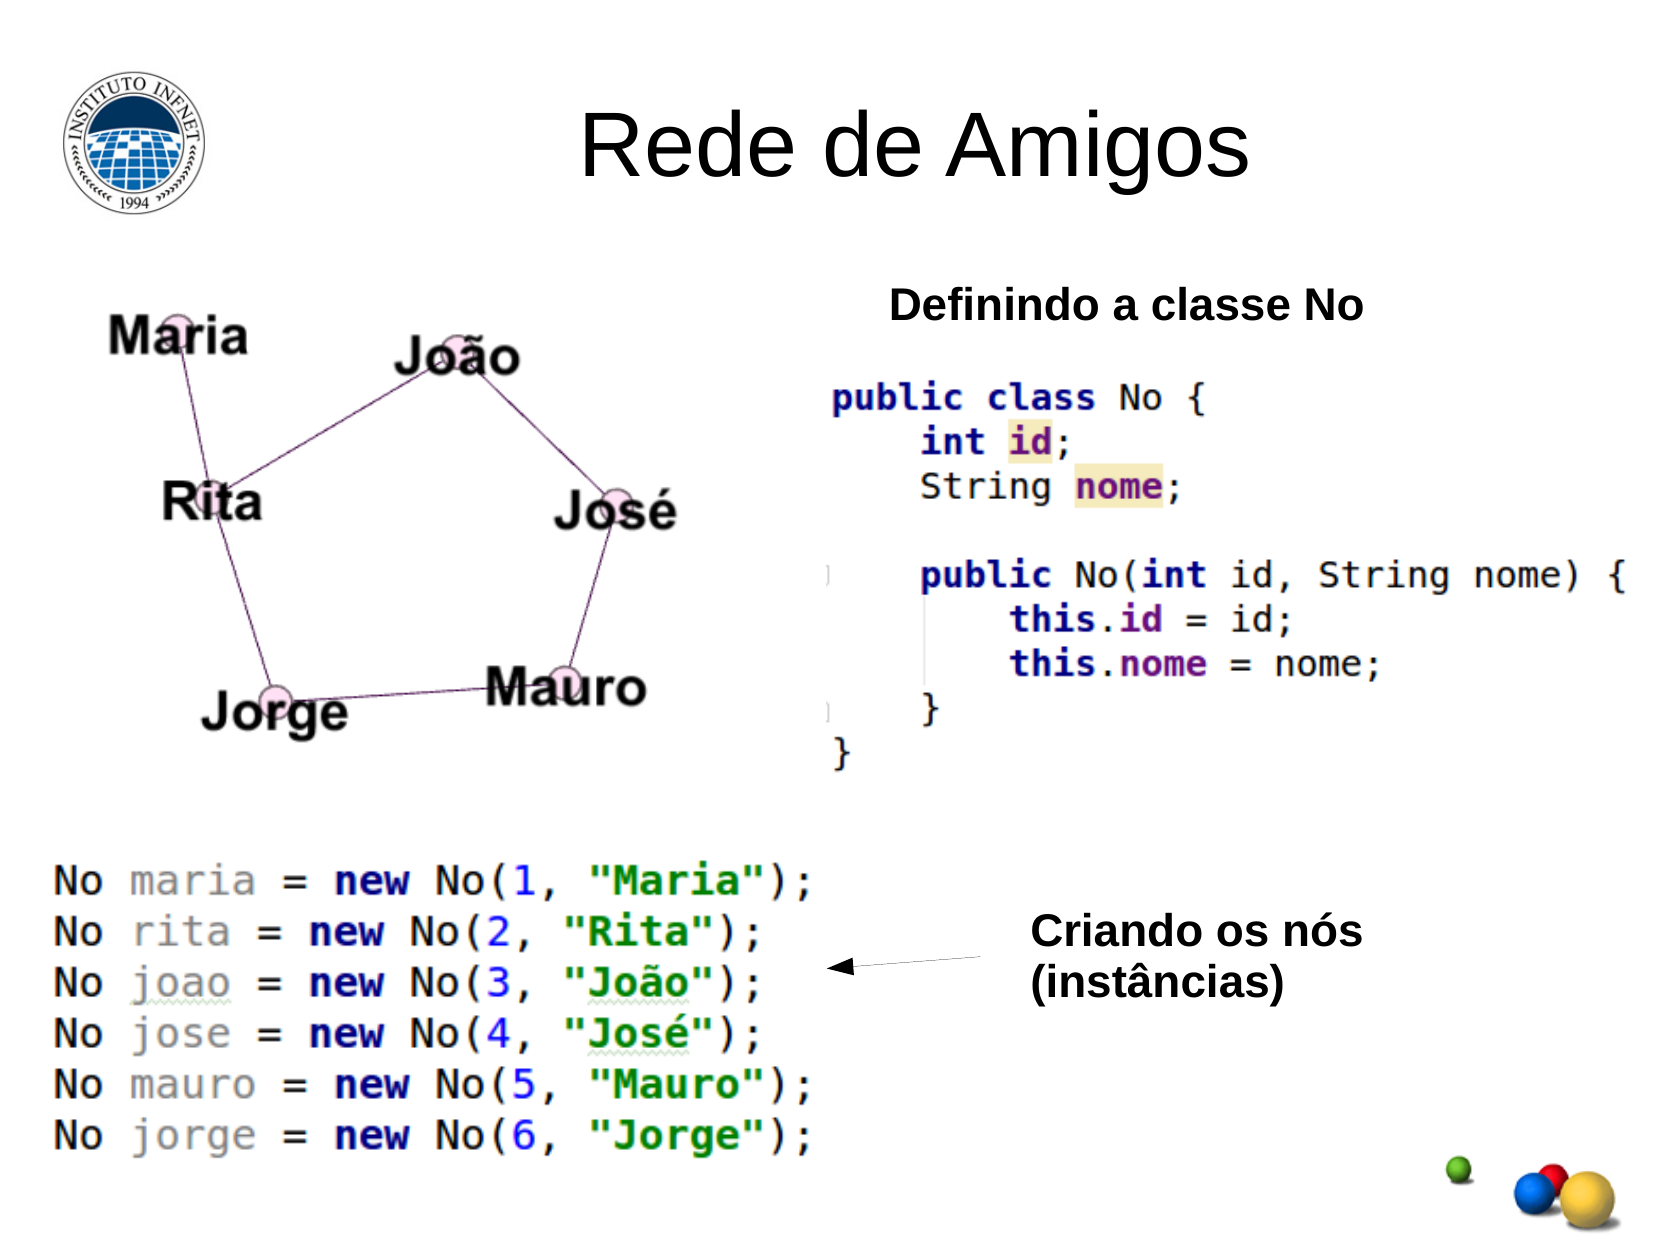

# Rede de Amigos
Definindo a classe No
Criando os nós
(instâncias)